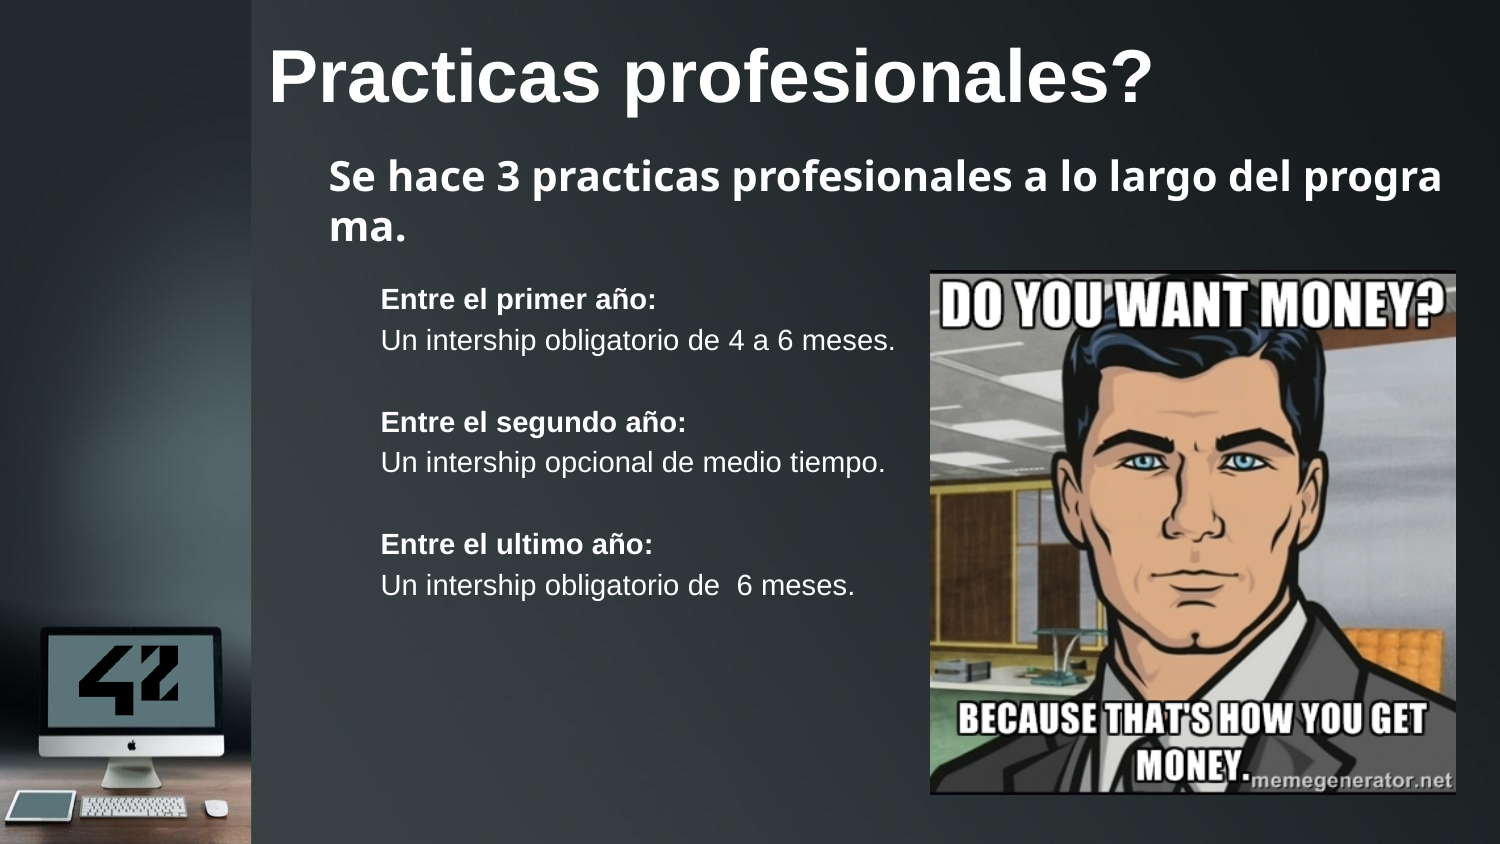

# Practicas profesionales?
Se hace 3 practicas profesionales a lo largo del programa.
Entre el primer año:
Un intership obligatorio de 4 a 6 meses.
Entre el segundo año:
Un intership opcional de medio tiempo.
Entre el ultimo año:
Un intership obligatorio de 6 meses.